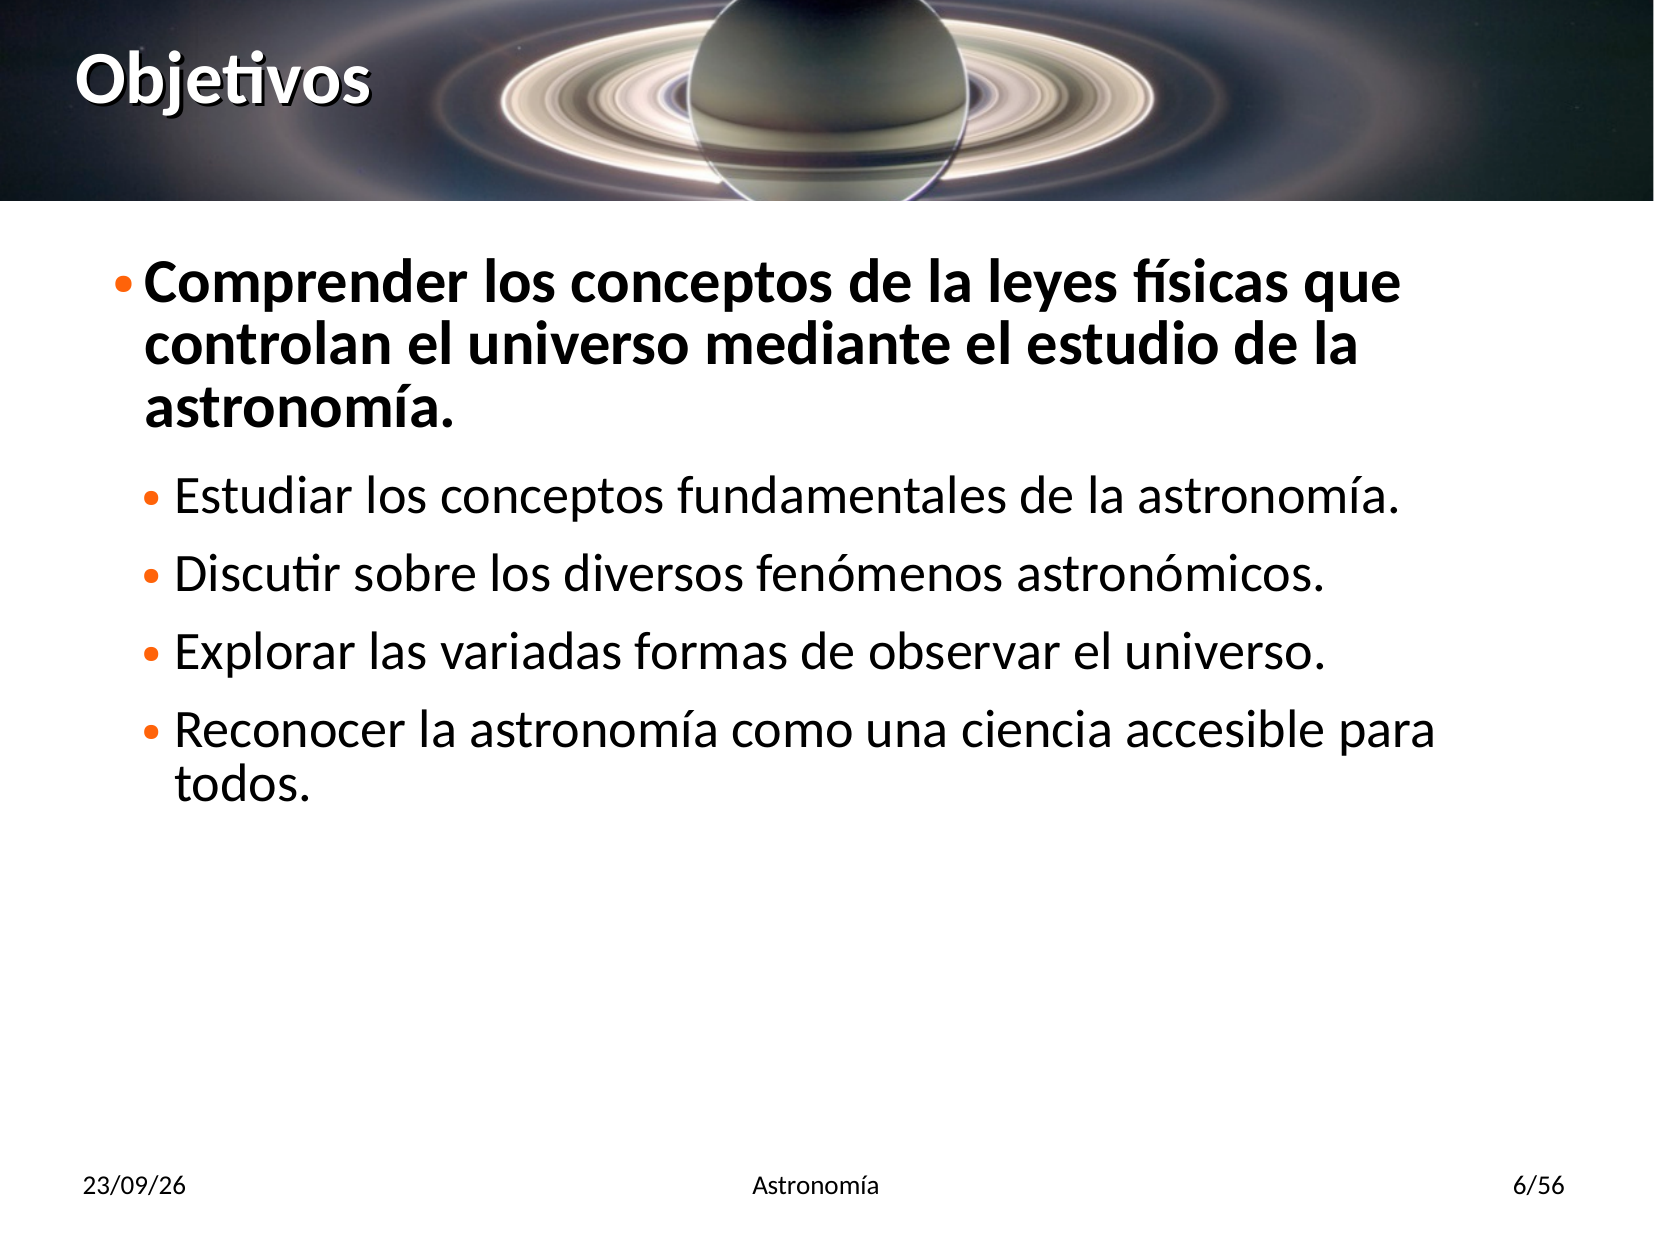

# Objetivos
Comprender los conceptos de la leyes físicas que controlan el universo mediante el estudio de la astronomía.
Estudiar los conceptos fundamentales de la astronomía.
Discutir sobre los diversos fenómenos astronómicos.
Explorar las variadas formas de observar el universo.
Reconocer la astronomía como una ciencia accesible para todos.
Astronomía
6